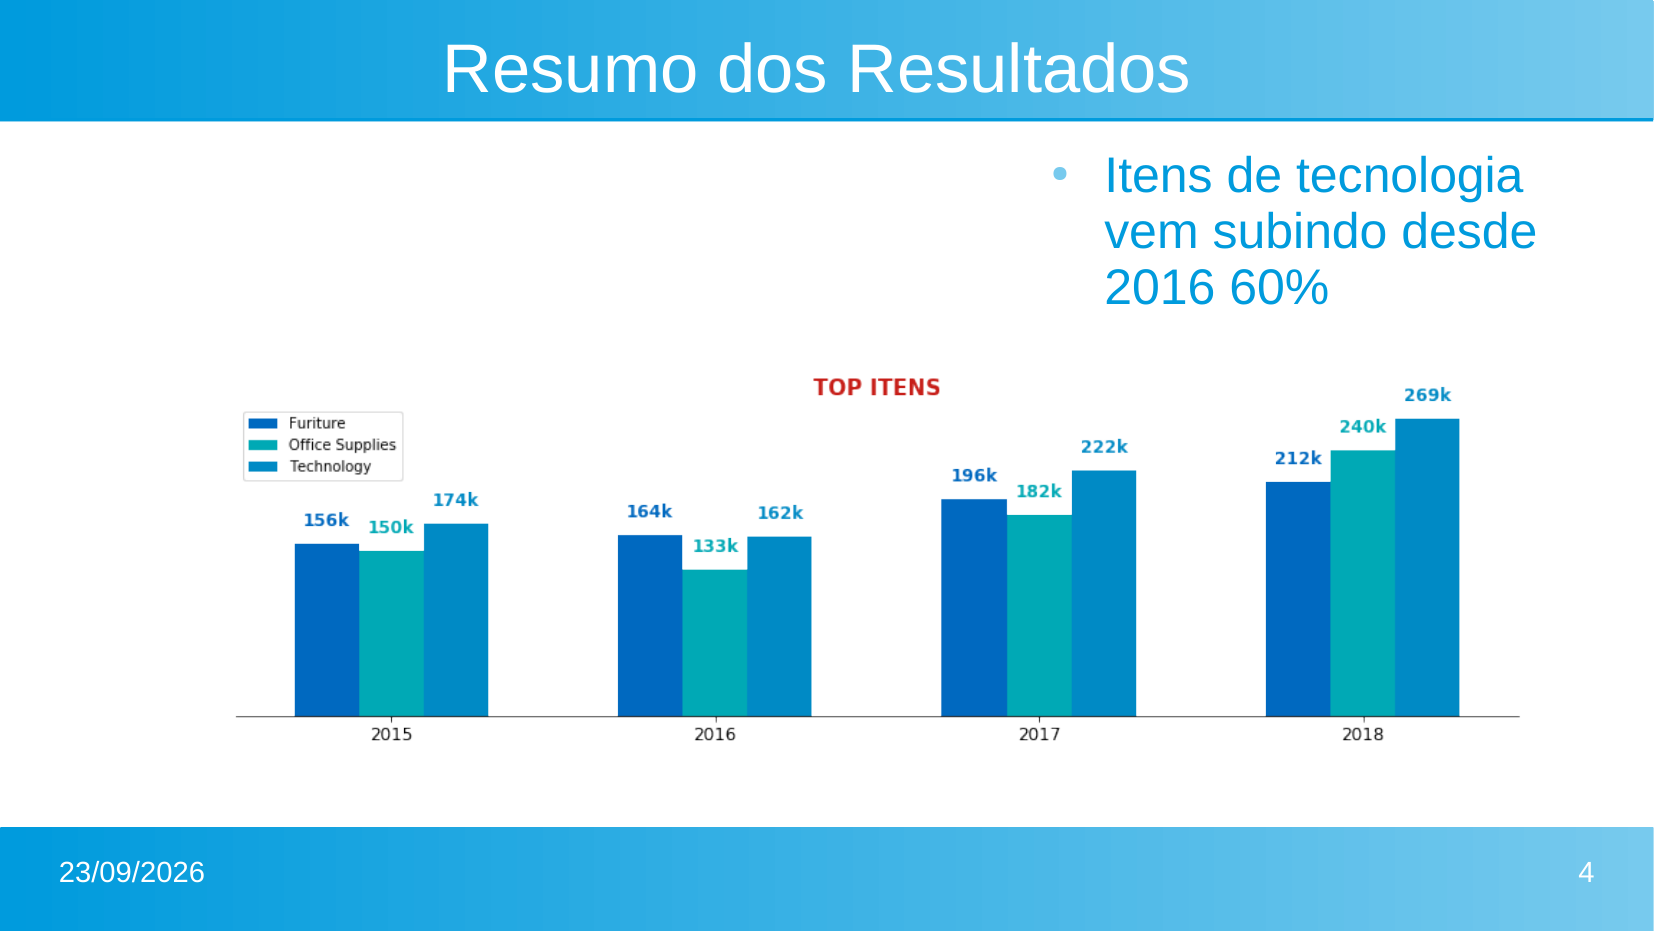

# Resumo dos Resultados
Itens de tecnologia vem subindo desde 2016 60%
4